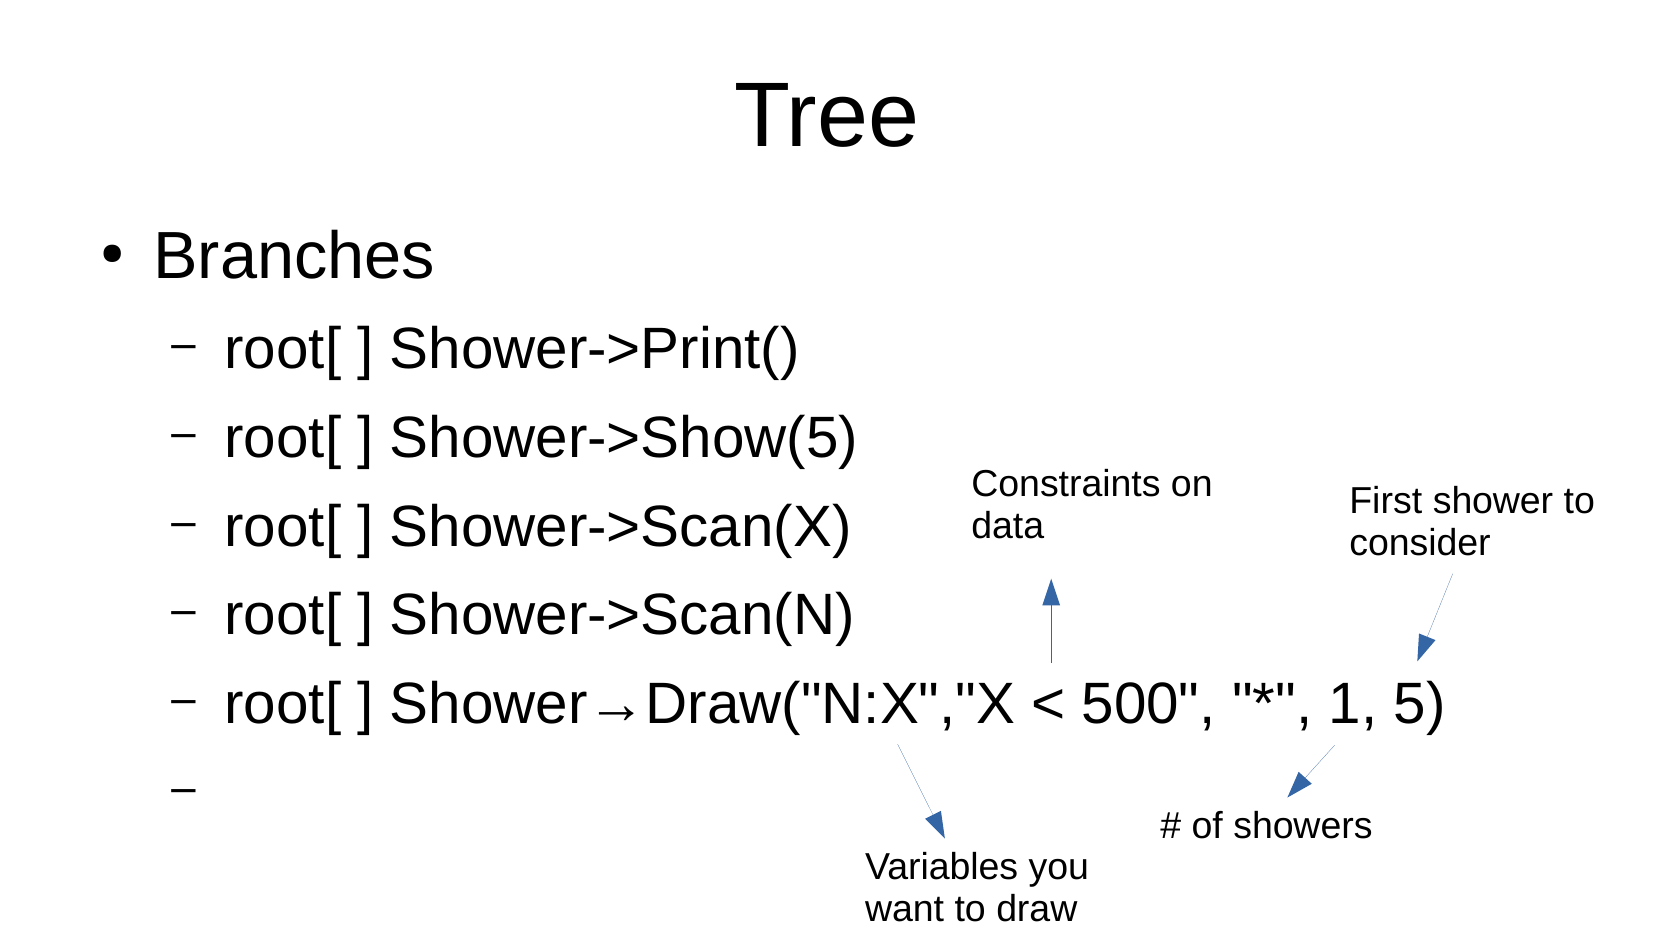

# Tree
Branches
root[ ] Shower->Print()
root[ ] Shower->Show(5)
root[ ] Shower->Scan(X)
root[ ] Shower->Scan(N)
root[ ] Shower→Draw("N:X","X < 500", "*", 1, 5)
Constraints on data
First shower to consider
# of showers
Variables you want to draw